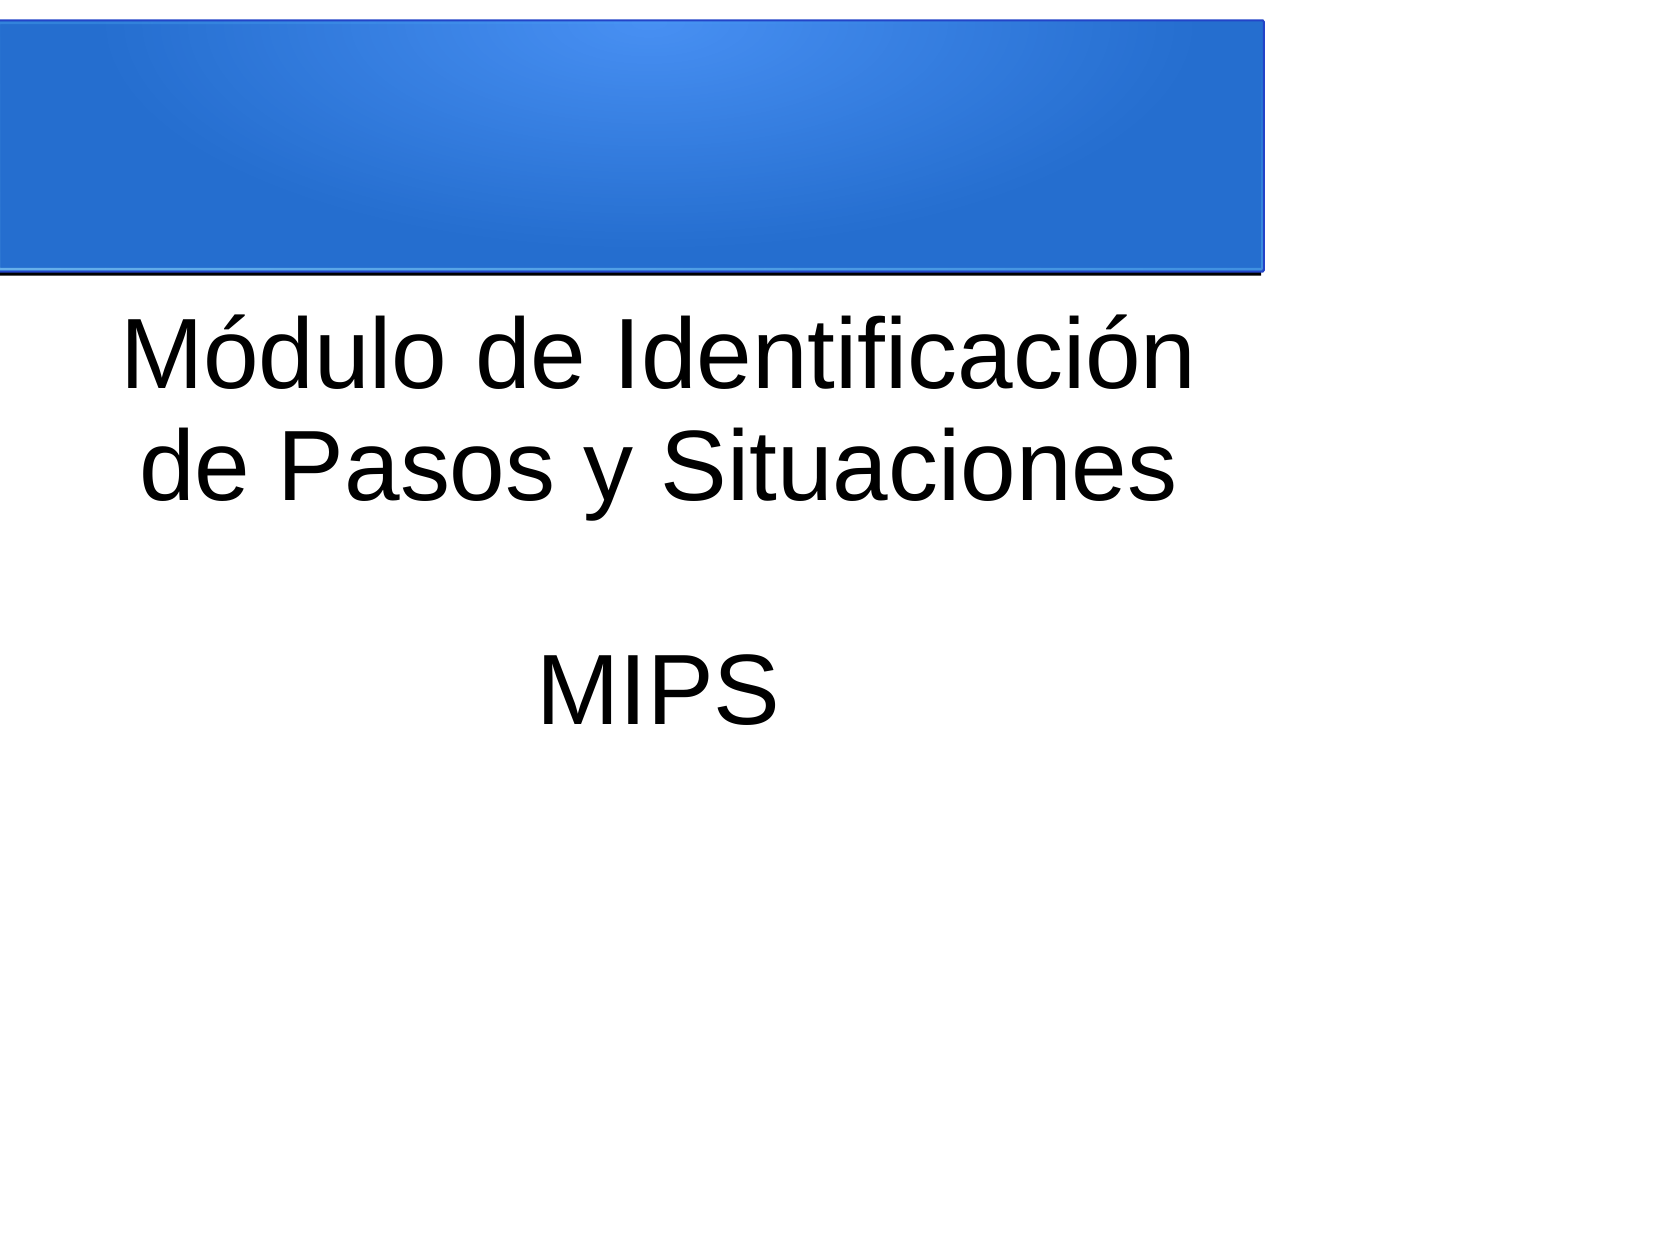

# Módulo de Identificación de Pasos y Situaciones
MIPS